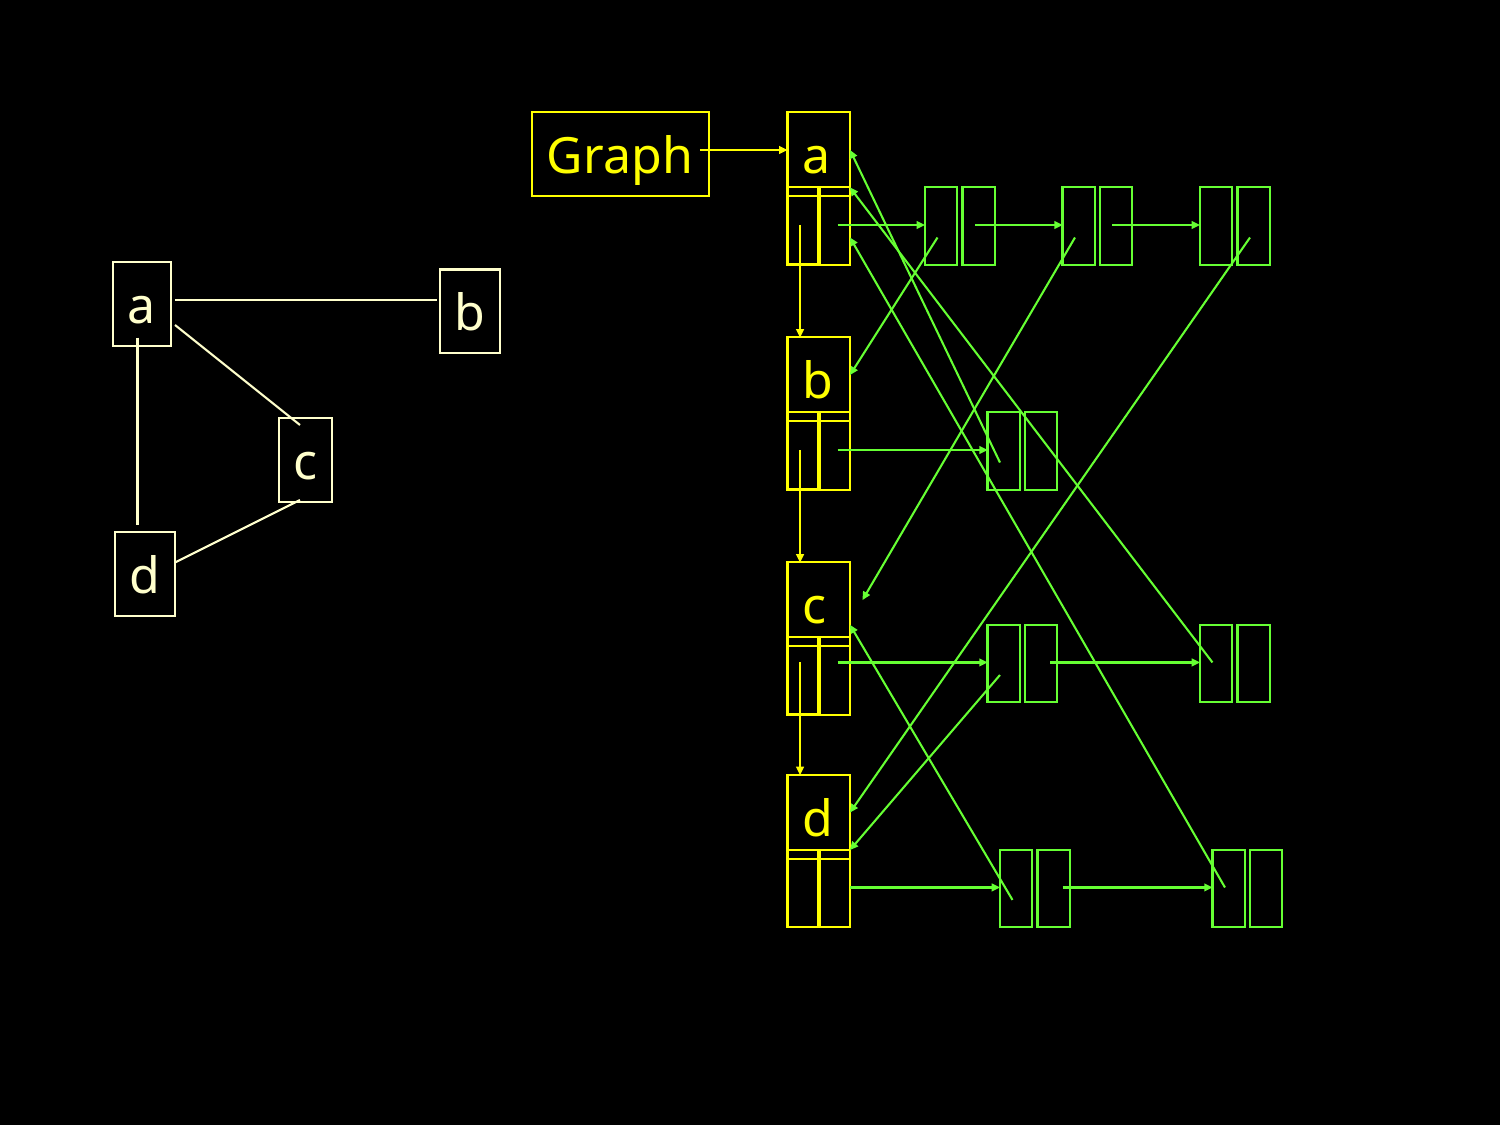

Graph
a
b
c
d
a
b
c
d